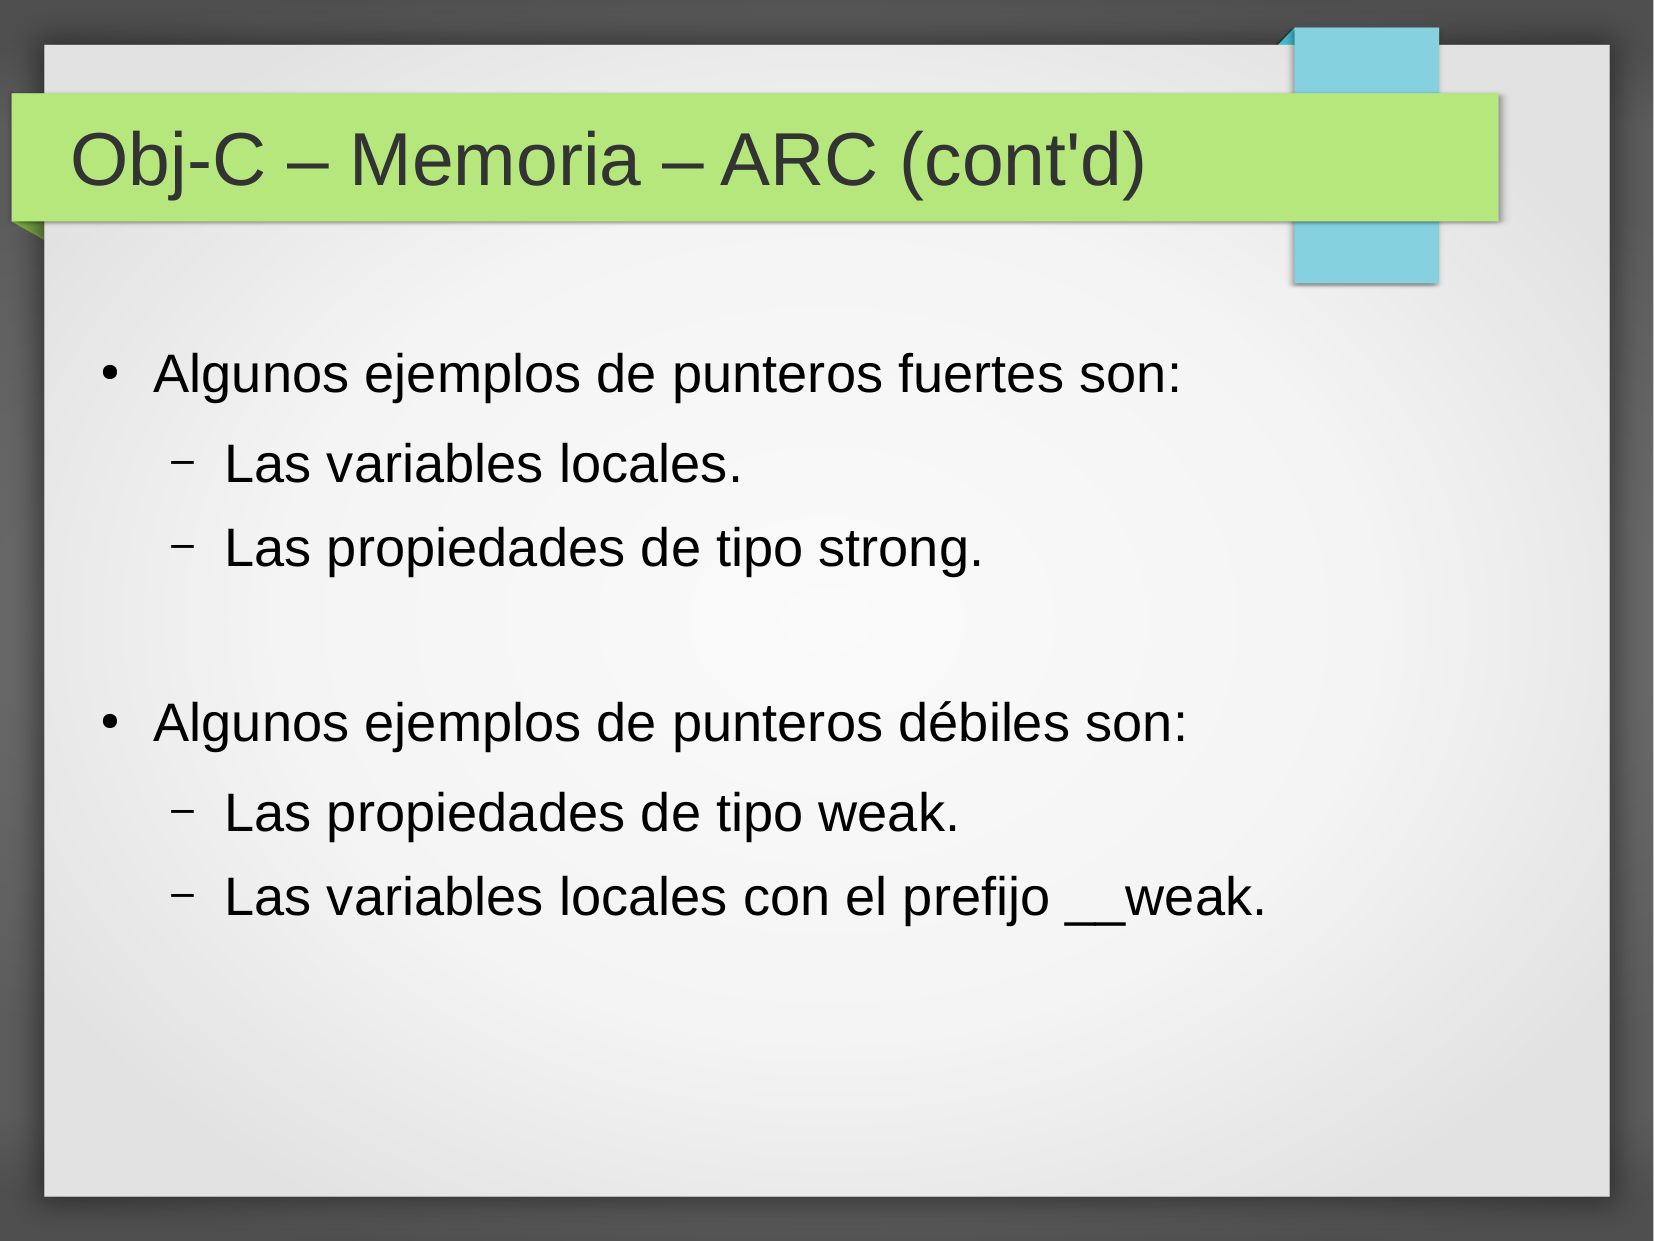

# Obj-C – Memoria – ARC (cont'd)
Algunos ejemplos de punteros fuertes son:
Las variables locales.
Las propiedades de tipo strong.
Algunos ejemplos de punteros débiles son:
Las propiedades de tipo weak.
Las variables locales con el prefijo __weak.